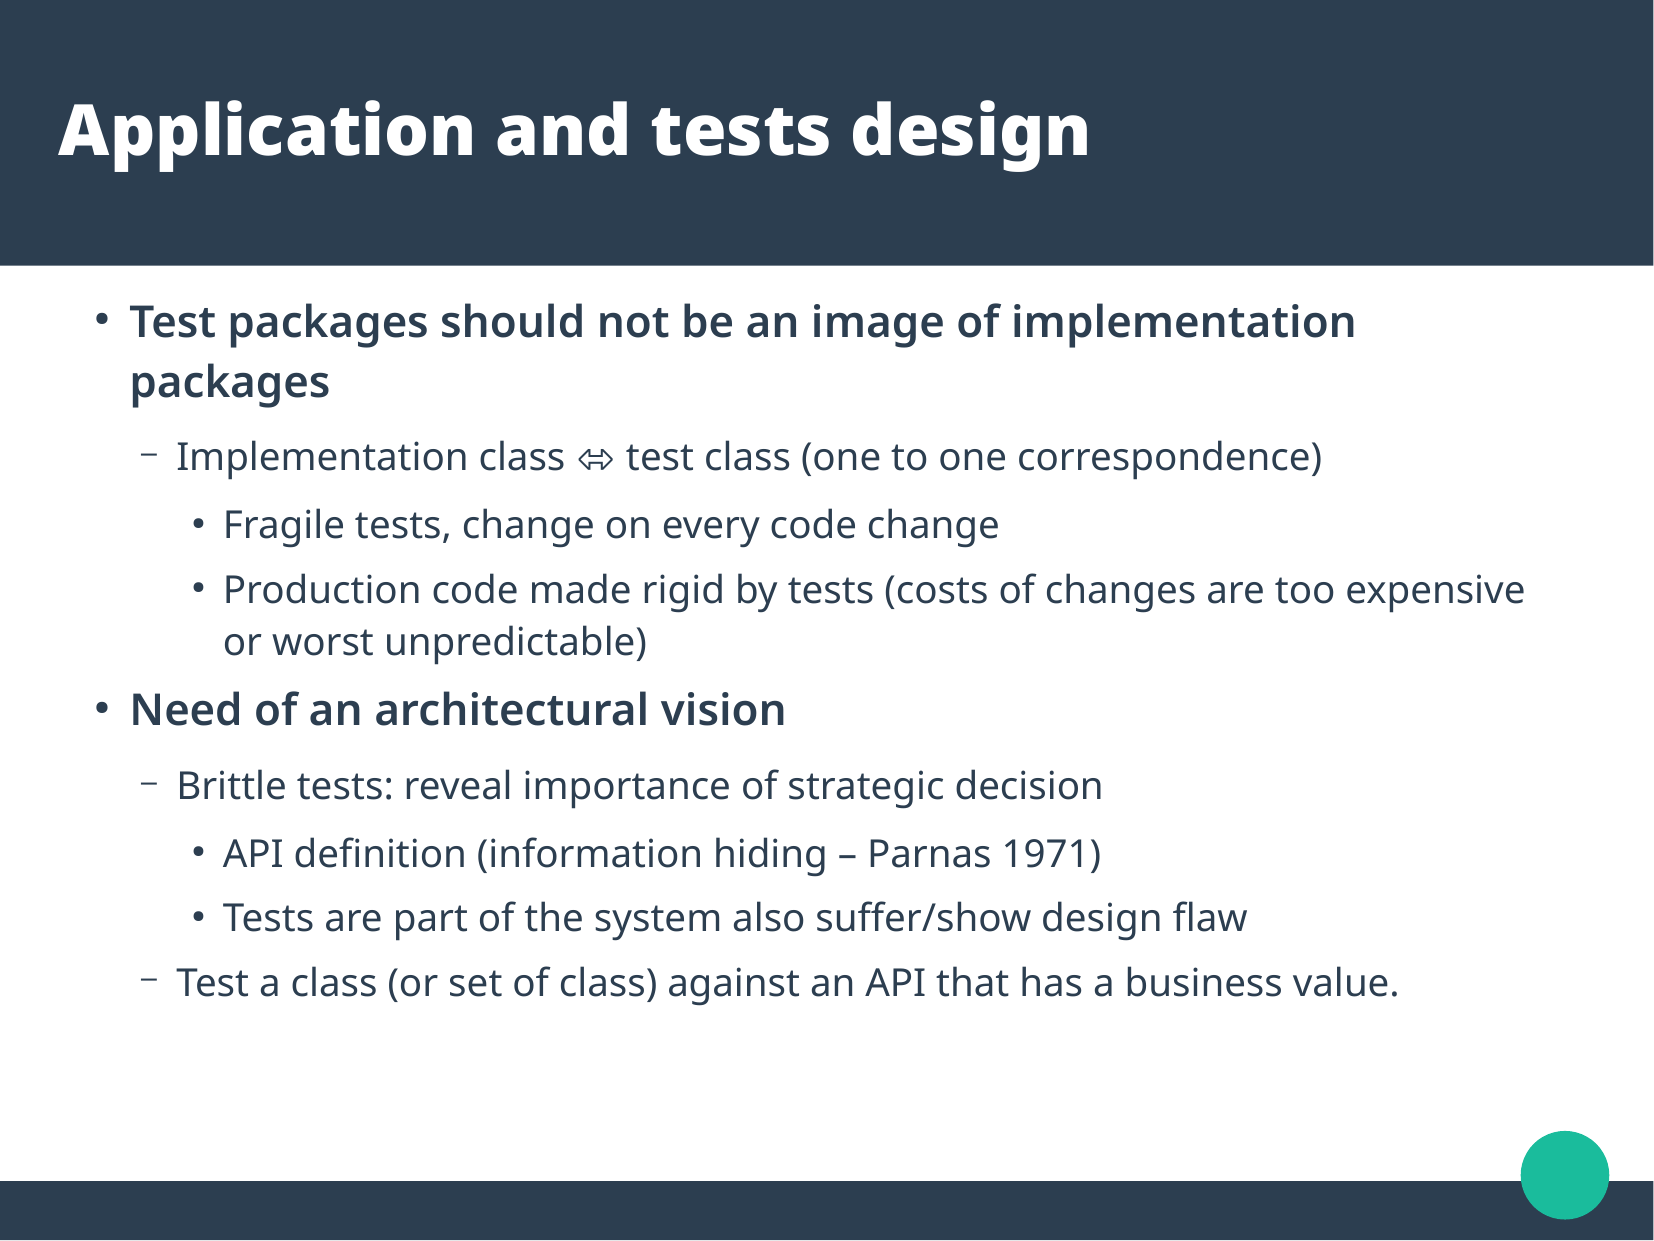

# Application and tests design
Test packages should not be an image of implementation packages
Implementation class ⬄ test class (one to one correspondence)
Fragile tests, change on every code change
Production code made rigid by tests (costs of changes are too expensive or worst unpredictable)
Need of an architectural vision
Brittle tests: reveal importance of strategic decision
API definition (information hiding – Parnas 1971)
Tests are part of the system also suffer/show design flaw
Test a class (or set of class) against an API that has a business value.